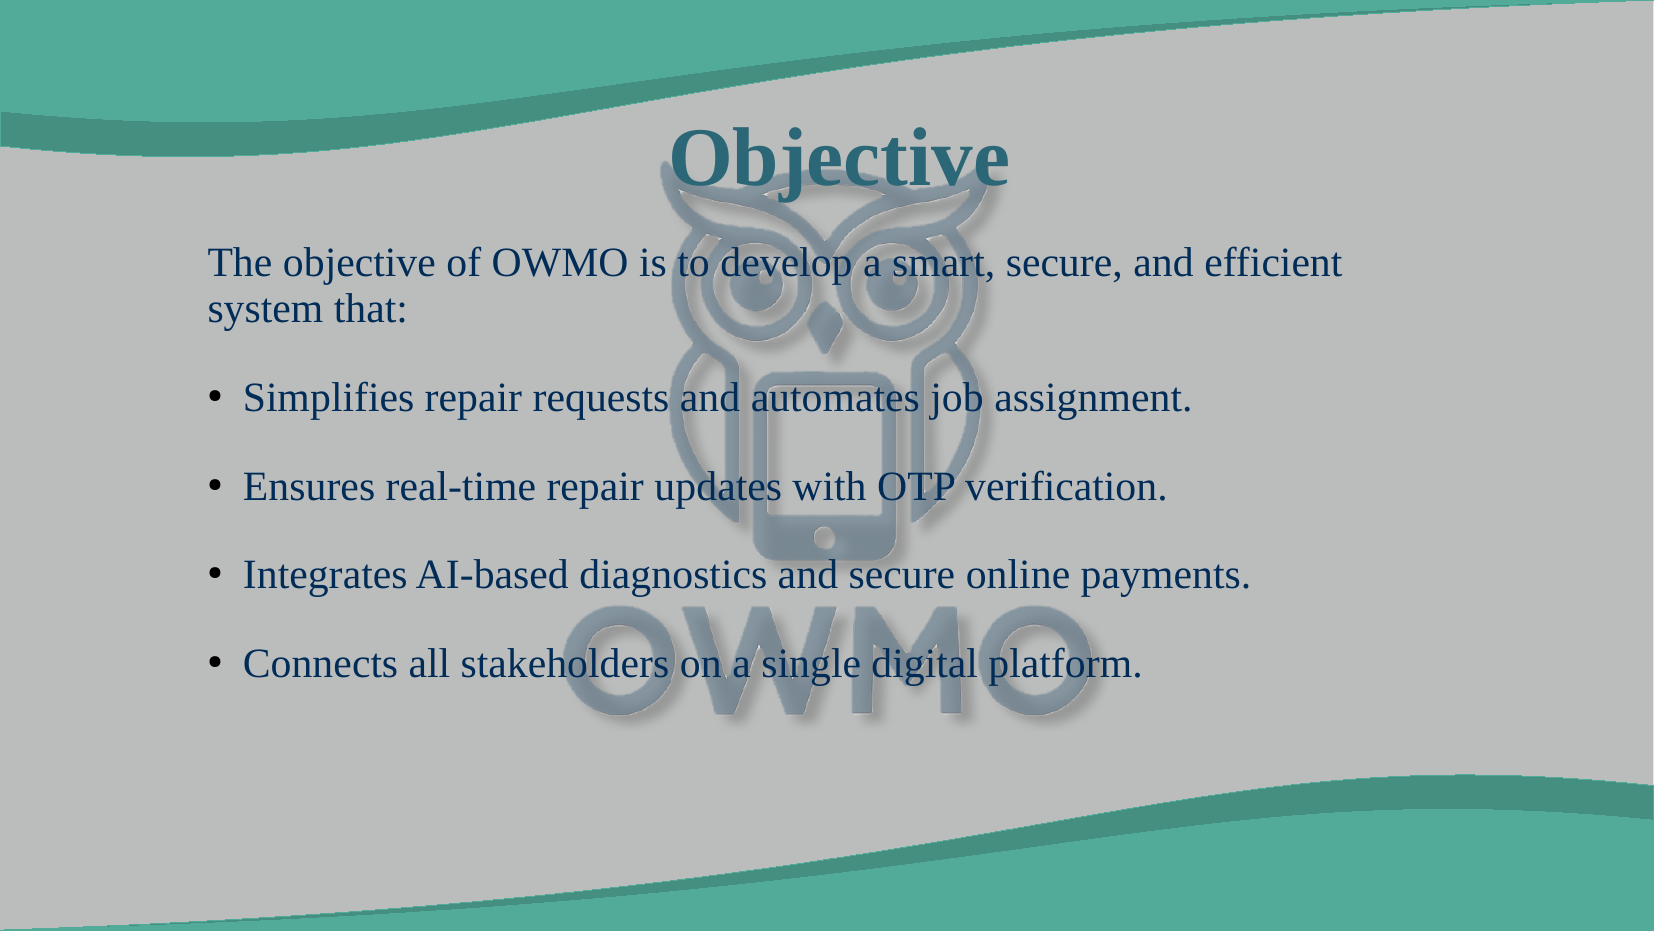

Objective
The objective of OWMO is to develop a smart, secure, and efficient system that:
Simplifies repair requests and automates job assignment.
Ensures real-time repair updates with OTP verification.
Integrates AI-based diagnostics and secure online payments.
Connects all stakeholders on a single digital platform.